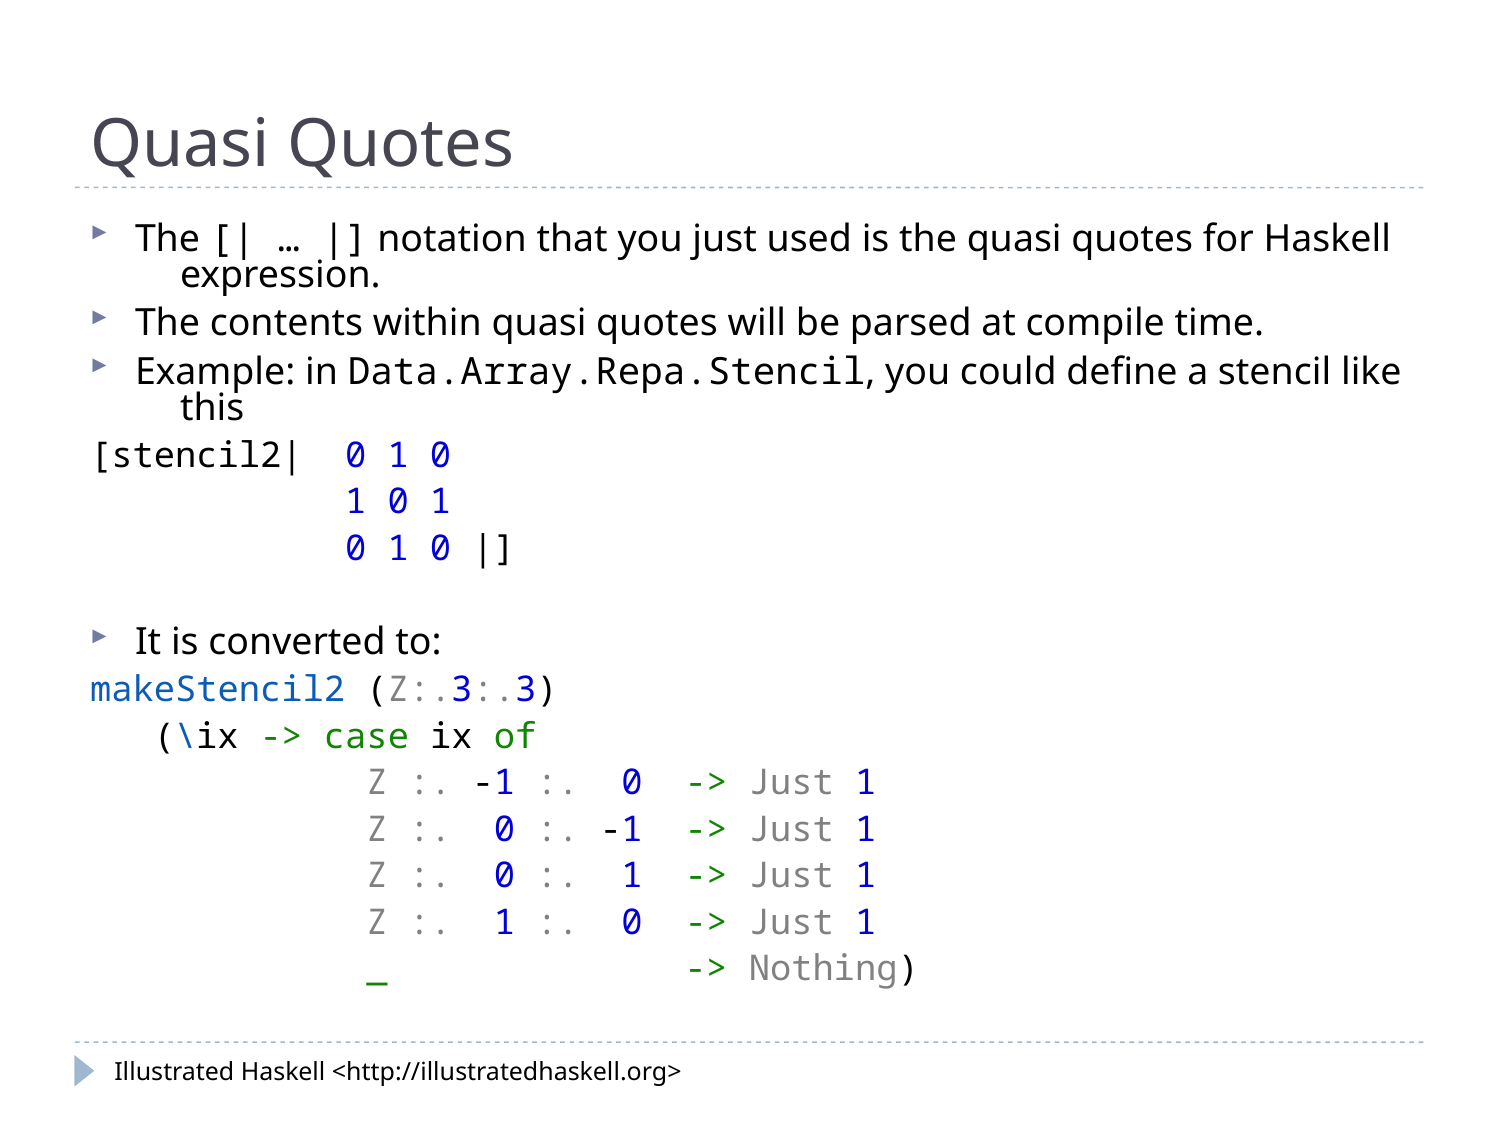

# Quasi Quotes
The [| … |] notation that you just used is the quasi quotes for Haskell expression.
The contents within quasi quotes will be parsed at compile time.
Example: in Data.Array.Repa.Stencil, you could define a stencil like this
[stencil2| 0 1 0
 1 0 1
 0 1 0 |]
It is converted to:
makeStencil2 (Z:.3:.3)
 (\ix -> case ix of
 Z :. -1 :. 0 -> Just 1
 Z :. 0 :. -1 -> Just 1
 Z :. 0 :. 1 -> Just 1
 Z :. 1 :. 0 -> Just 1
 _ -> Nothing)